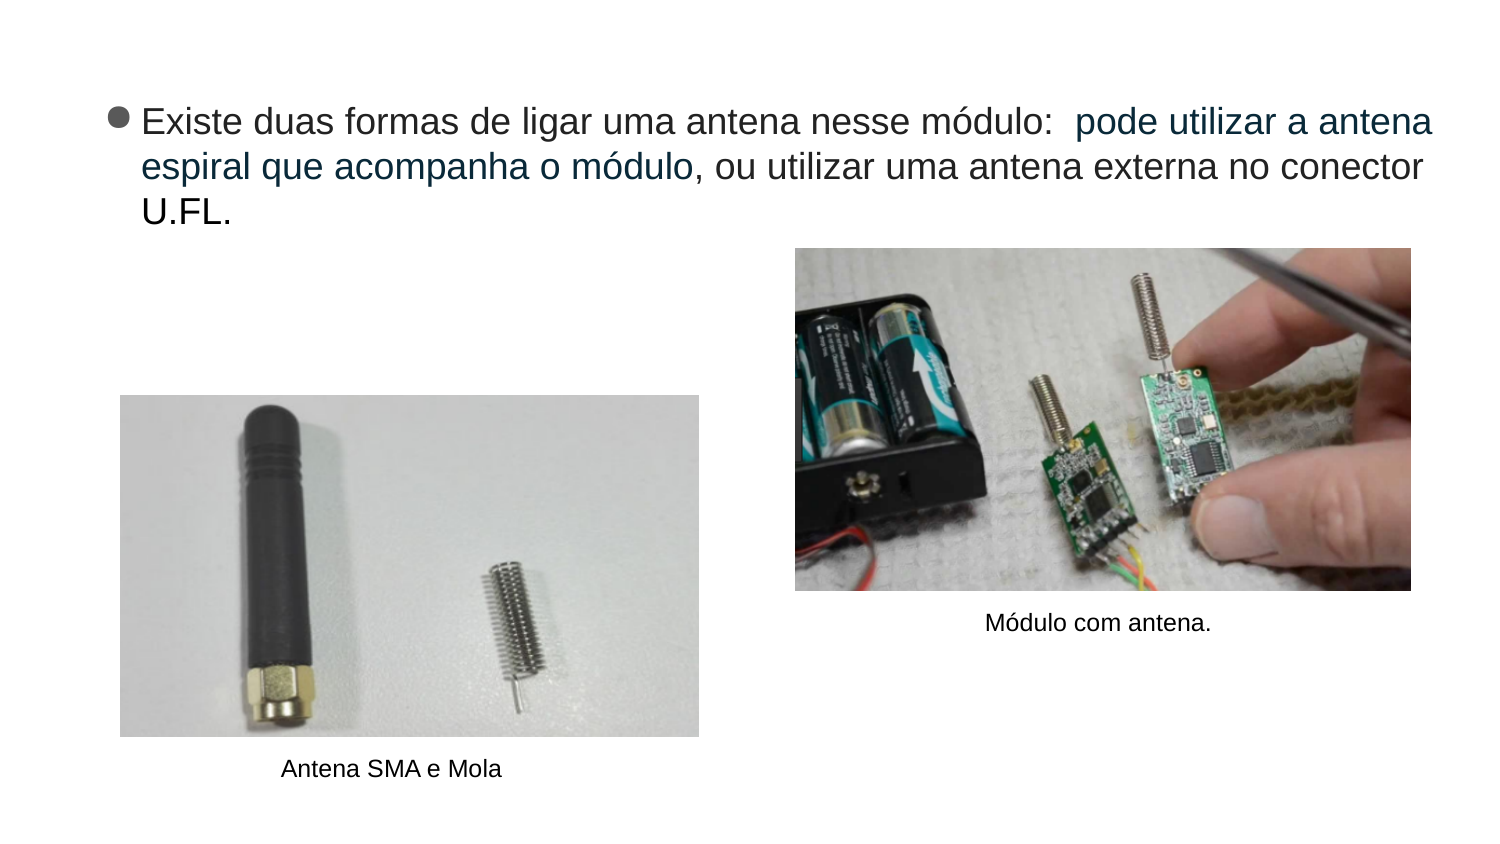

# Existe duas formas de ligar uma antena nesse módulo: pode utilizar a antena espiral que acompanha o módulo, ou utilizar uma antena externa no conector U.FL.
Módulo com antena.
Antena SMA e Mola